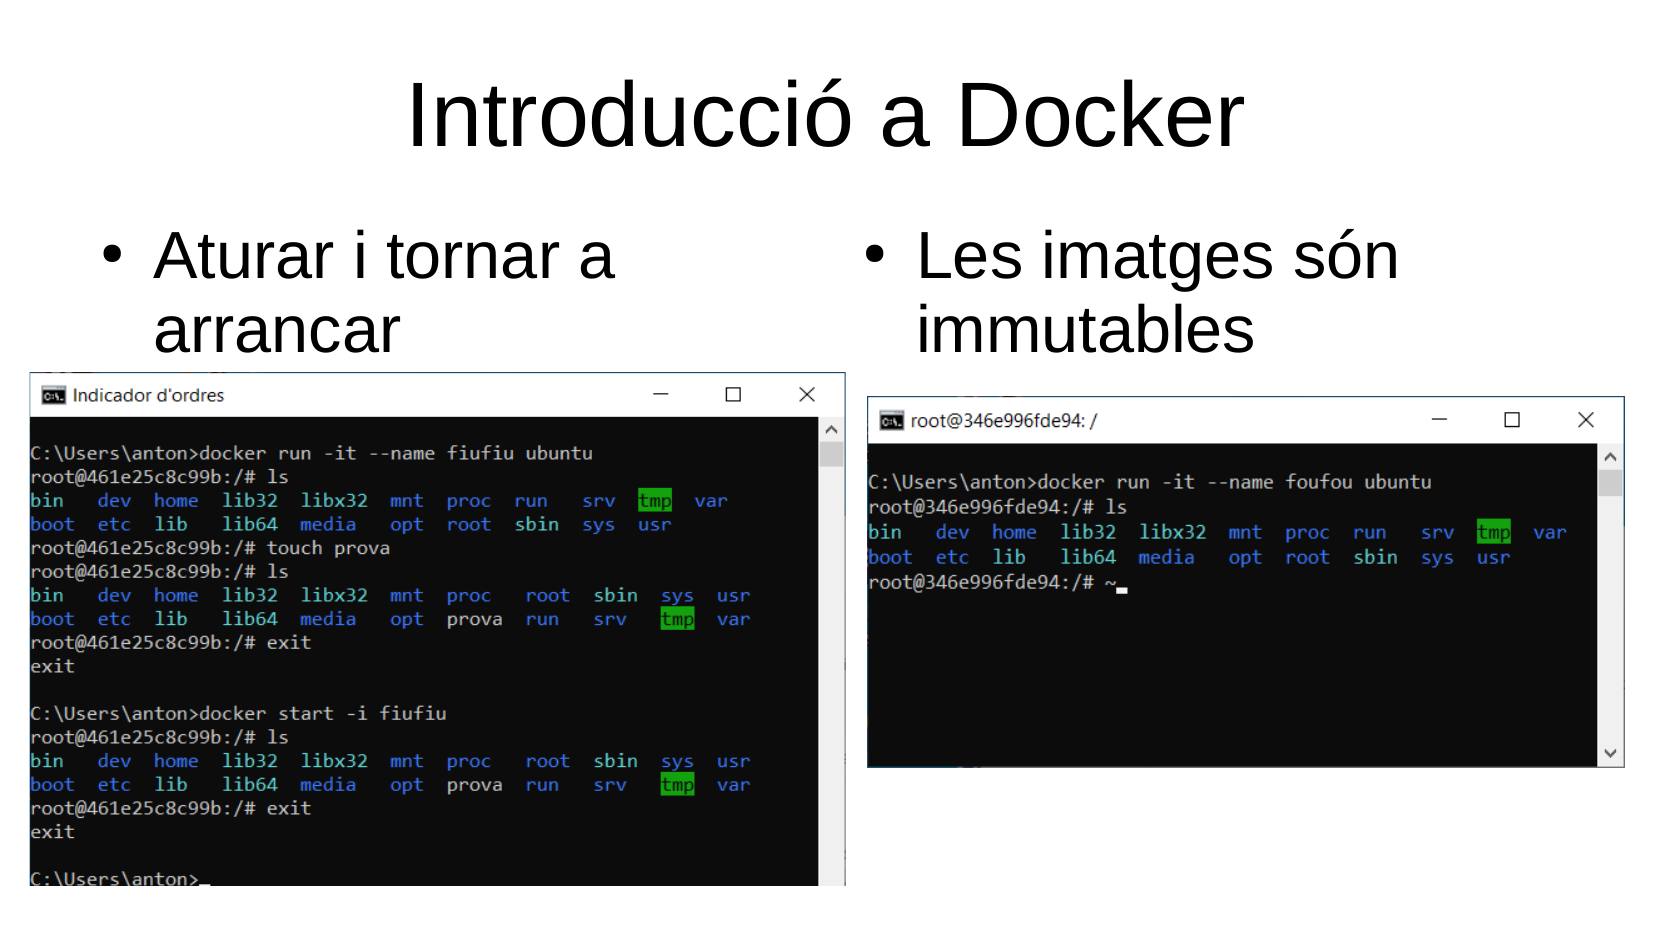

# Introducció a Docker
Aturar i tornar a arrancar
Les imatges són immutables